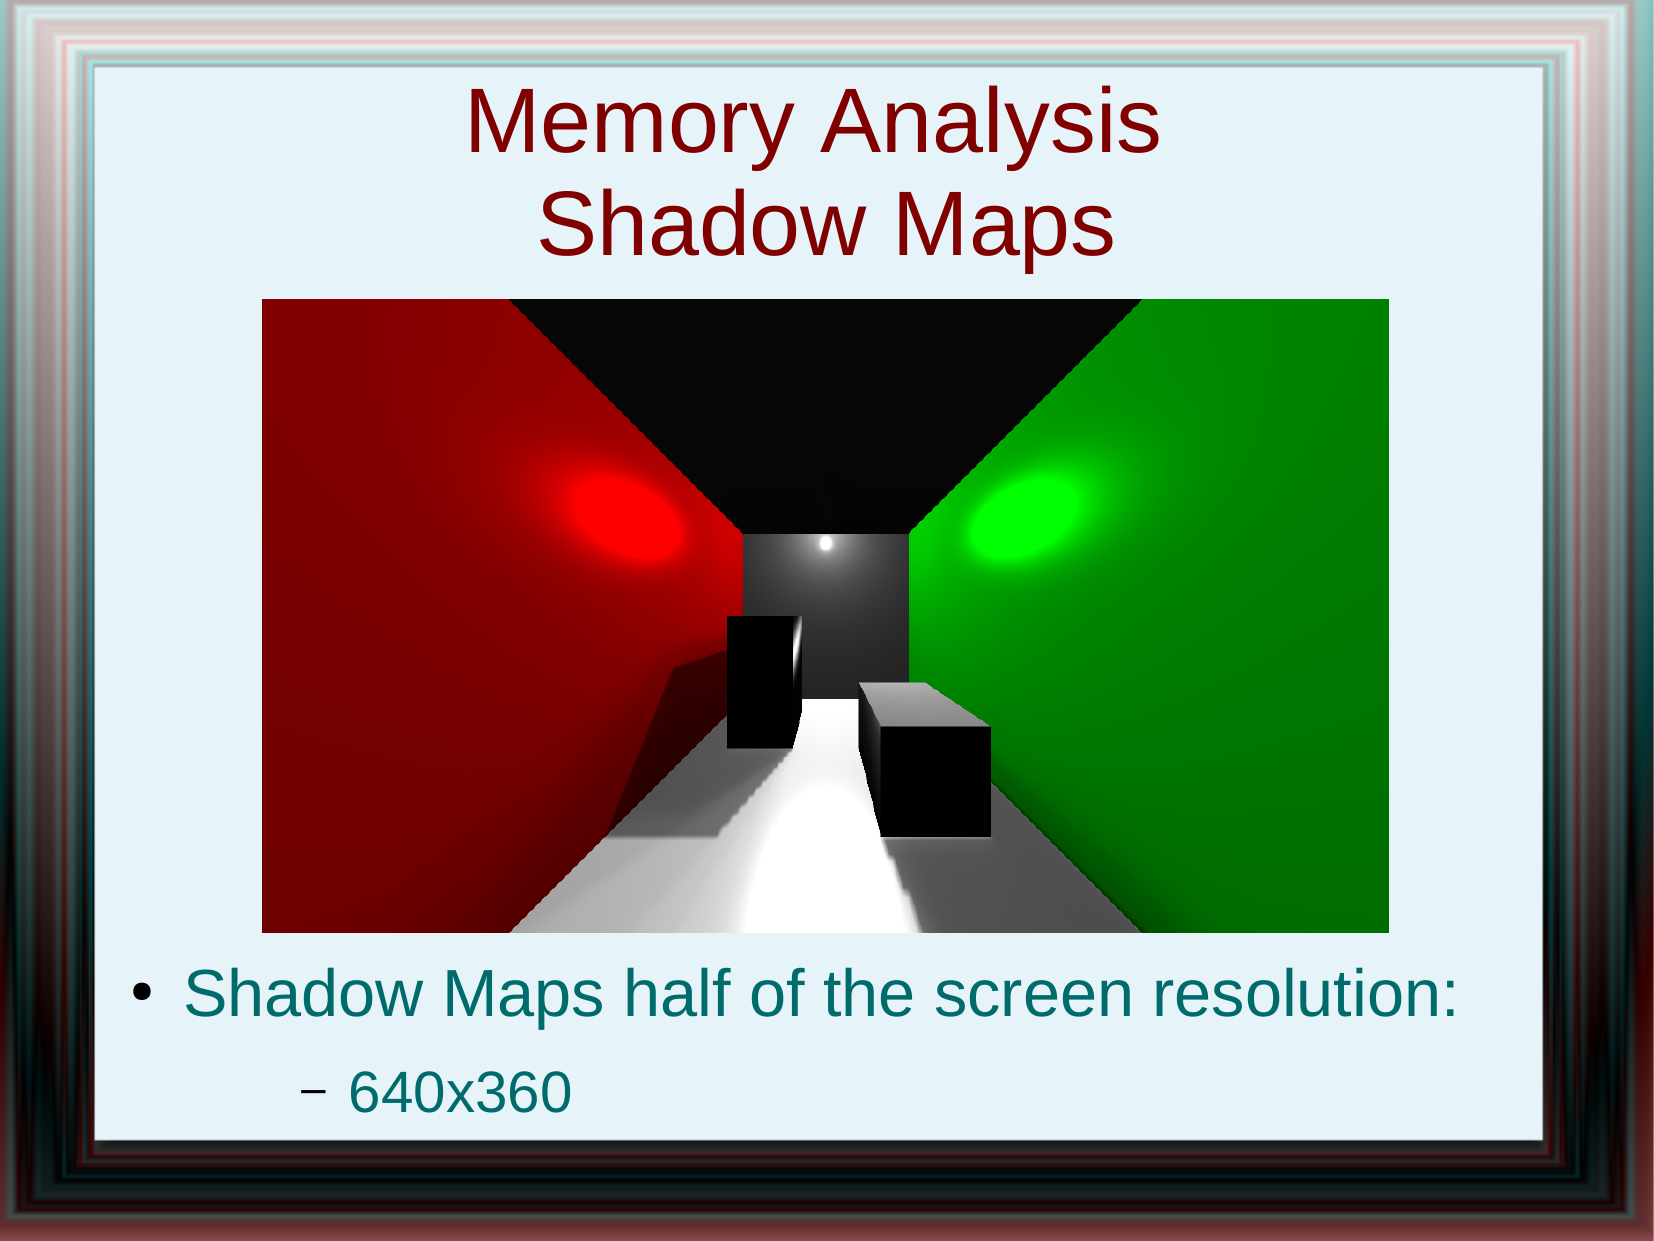

# Memory Analysis Shadow Maps
Shadow Maps half of the screen resolution:
640x360